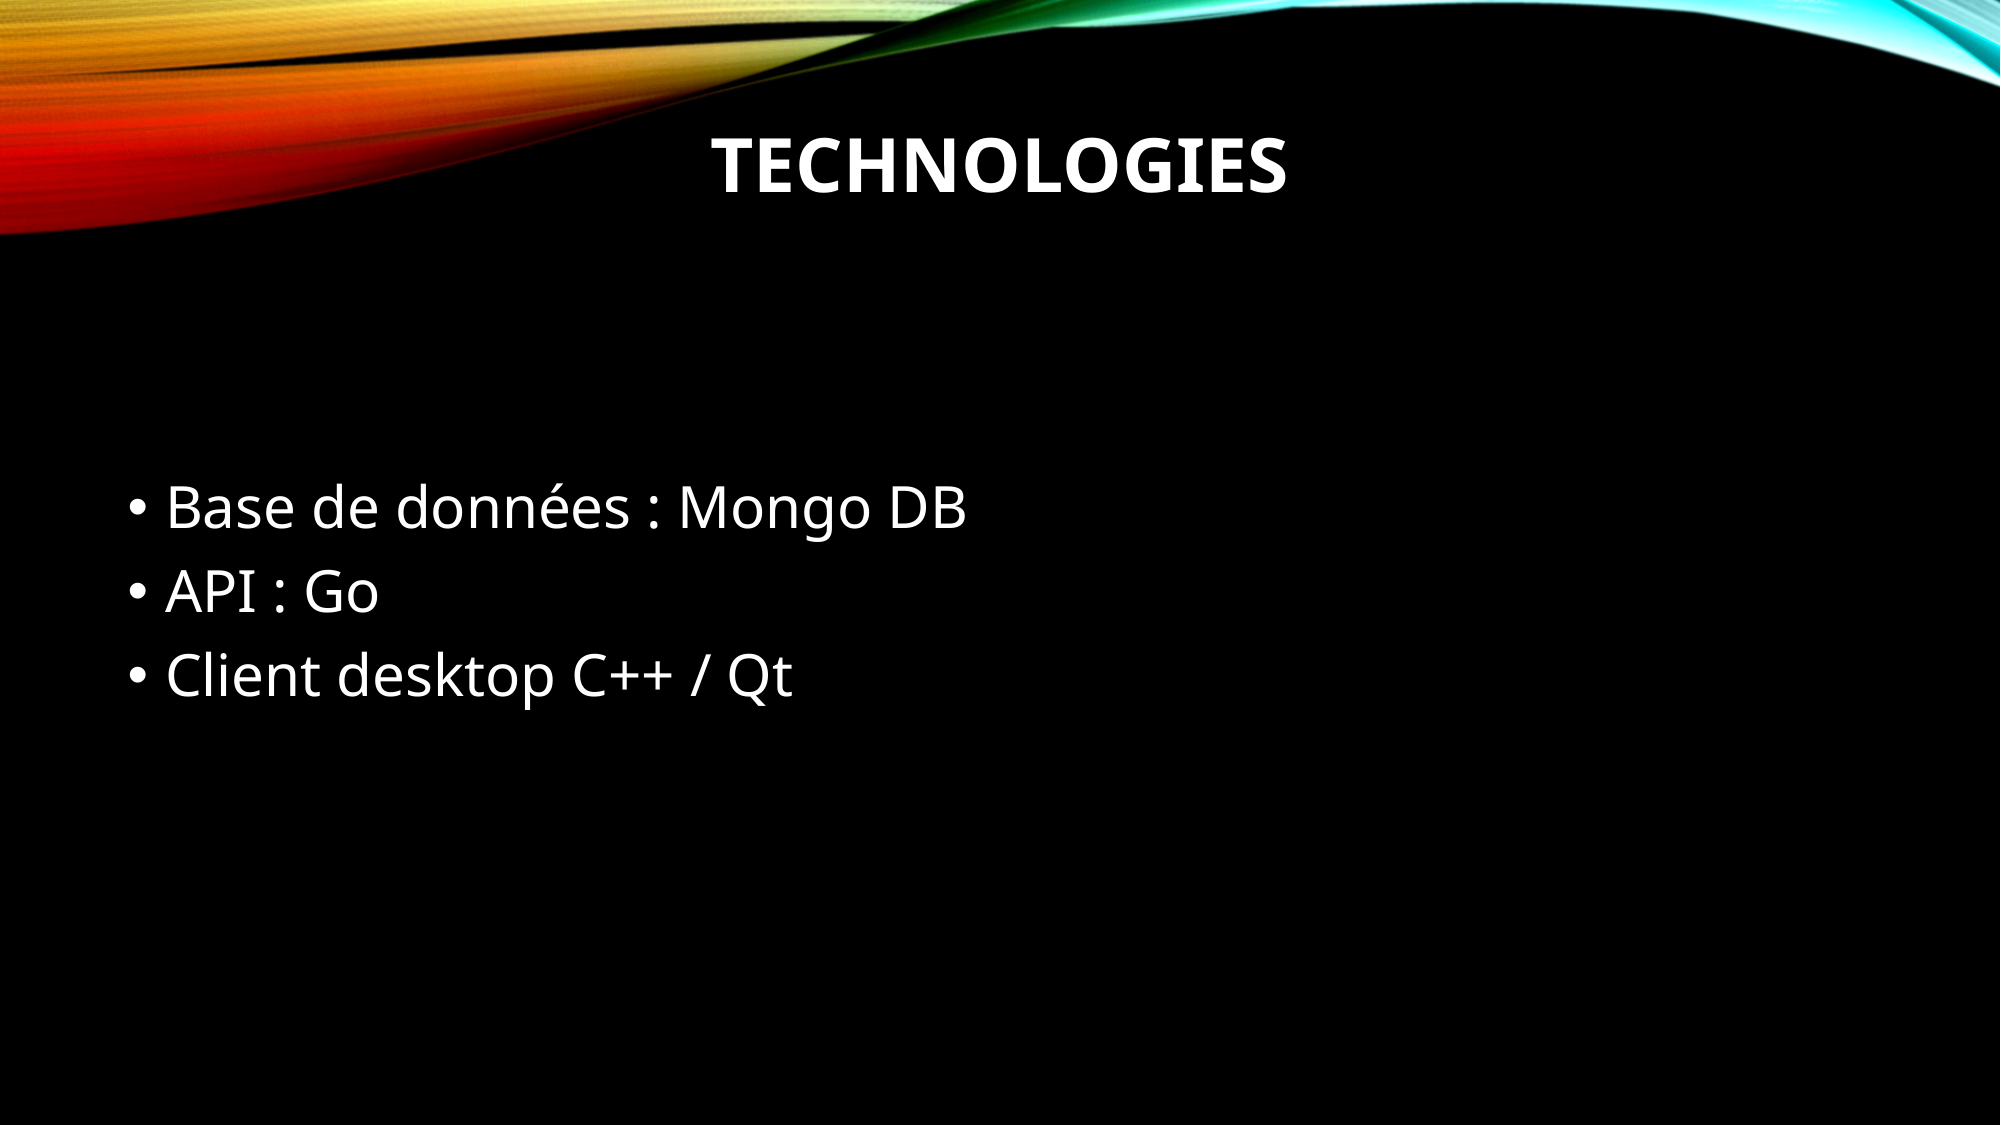

# Technologies
Base de données : Mongo DB
API : Go
Client desktop C++ / Qt